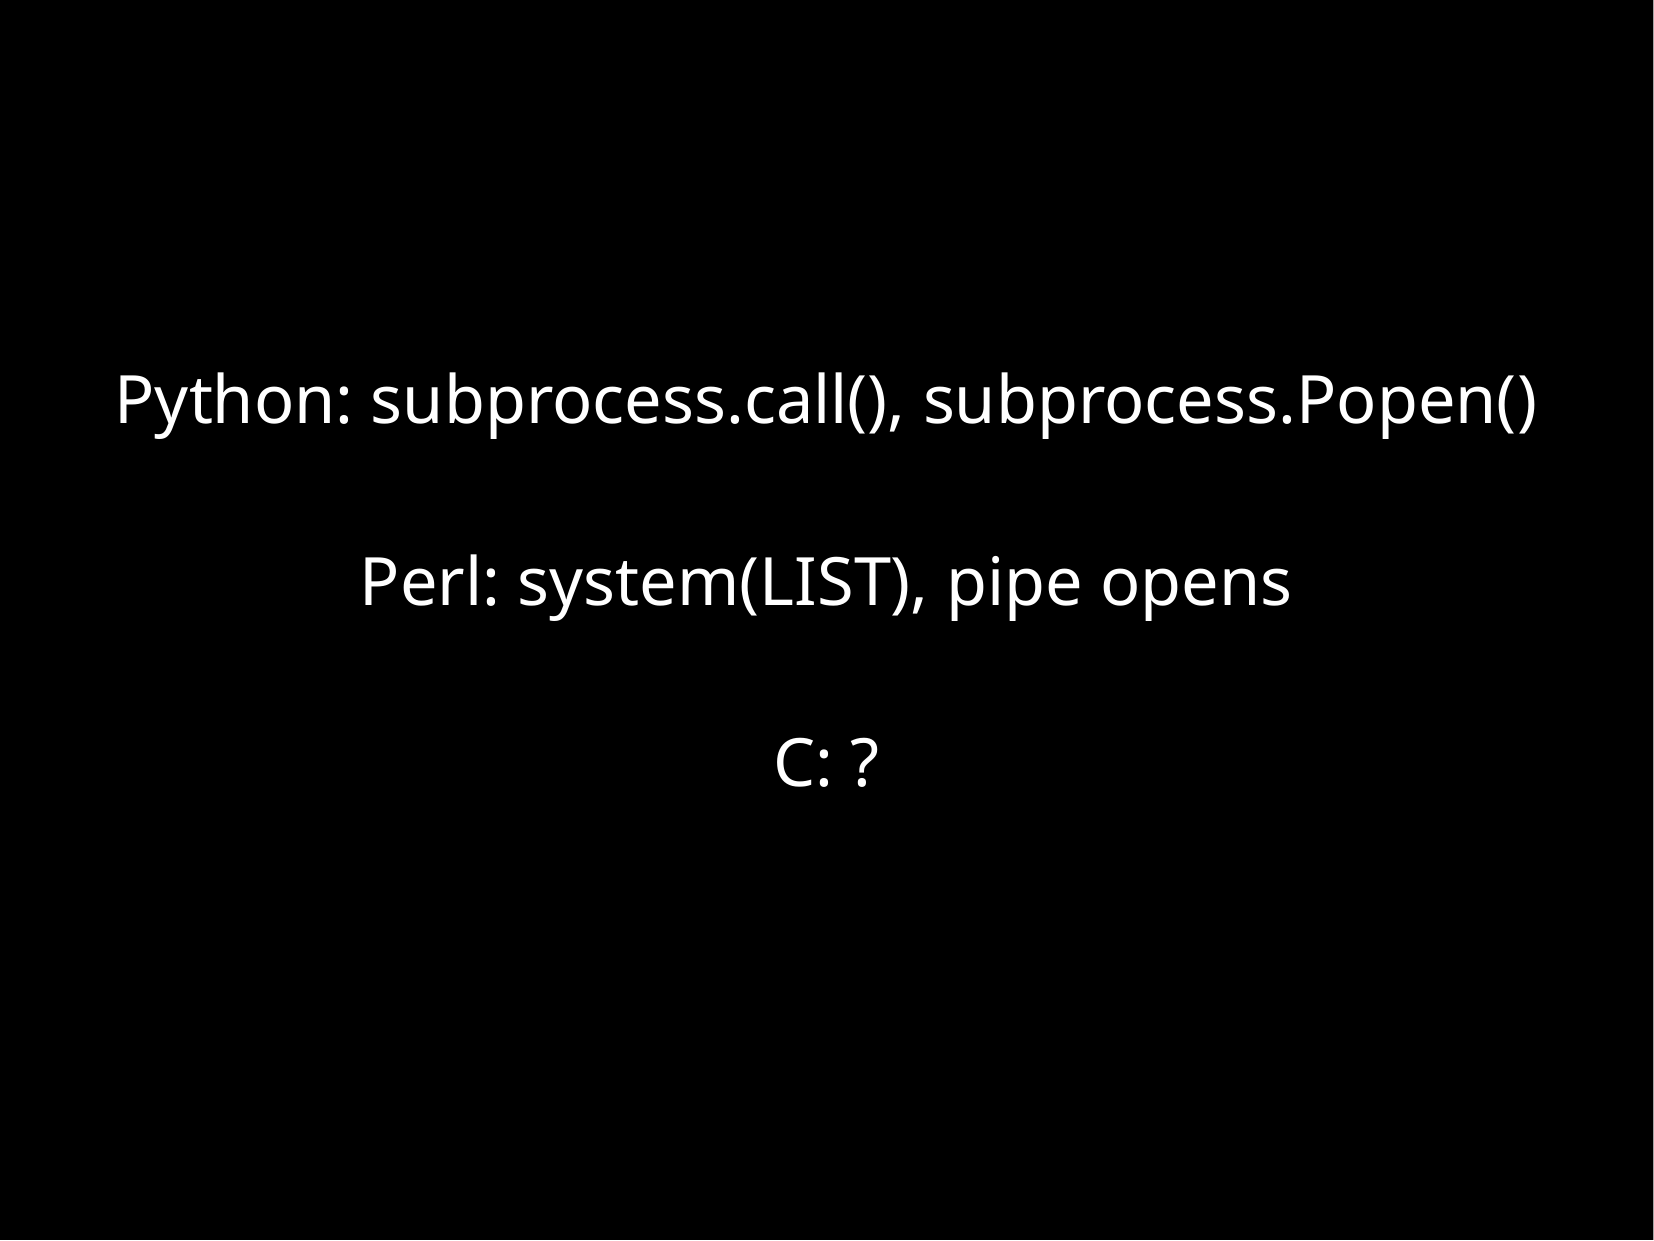

# Python: subprocess.call(), subprocess.Popen()
Perl: system(LIST), pipe opens
C: ?